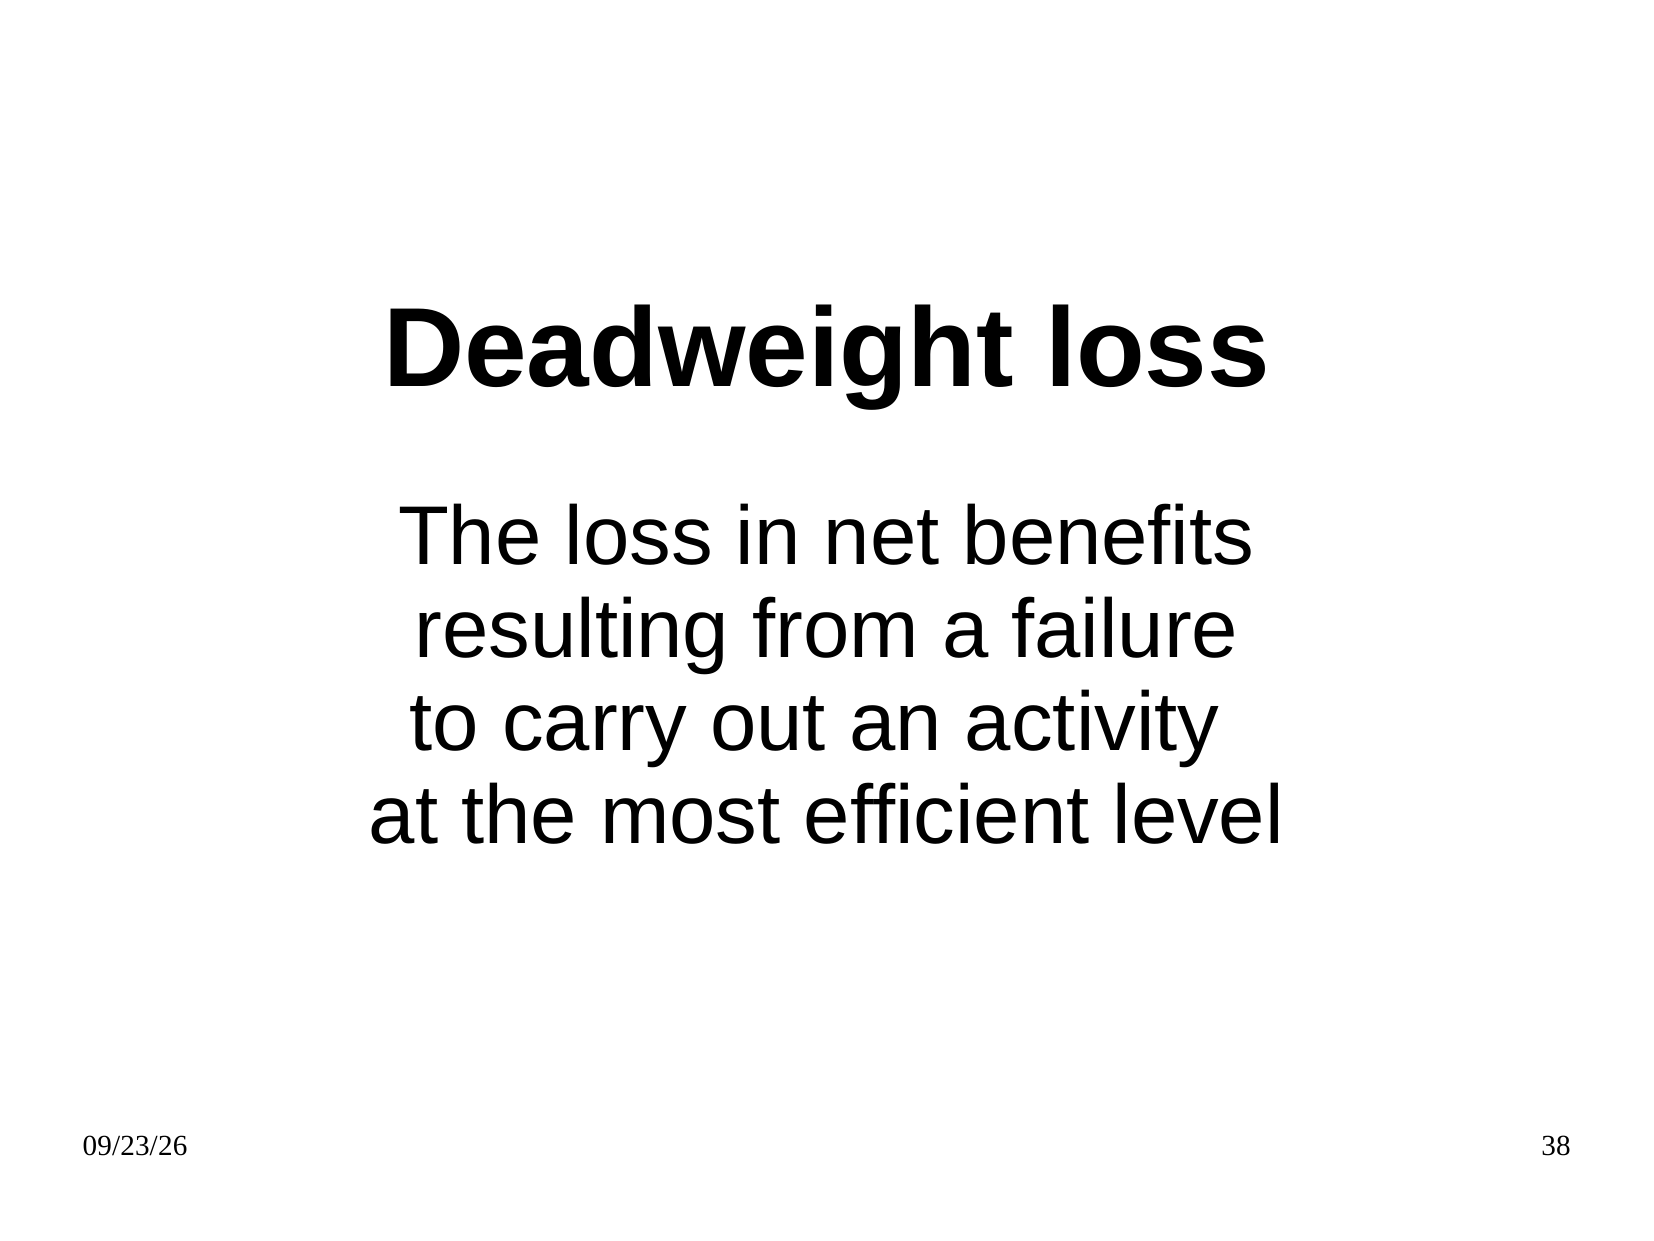

# Deadweight loss
The loss in net benefits
resulting from a failure
to carry out an activity
at the most efficient level
38